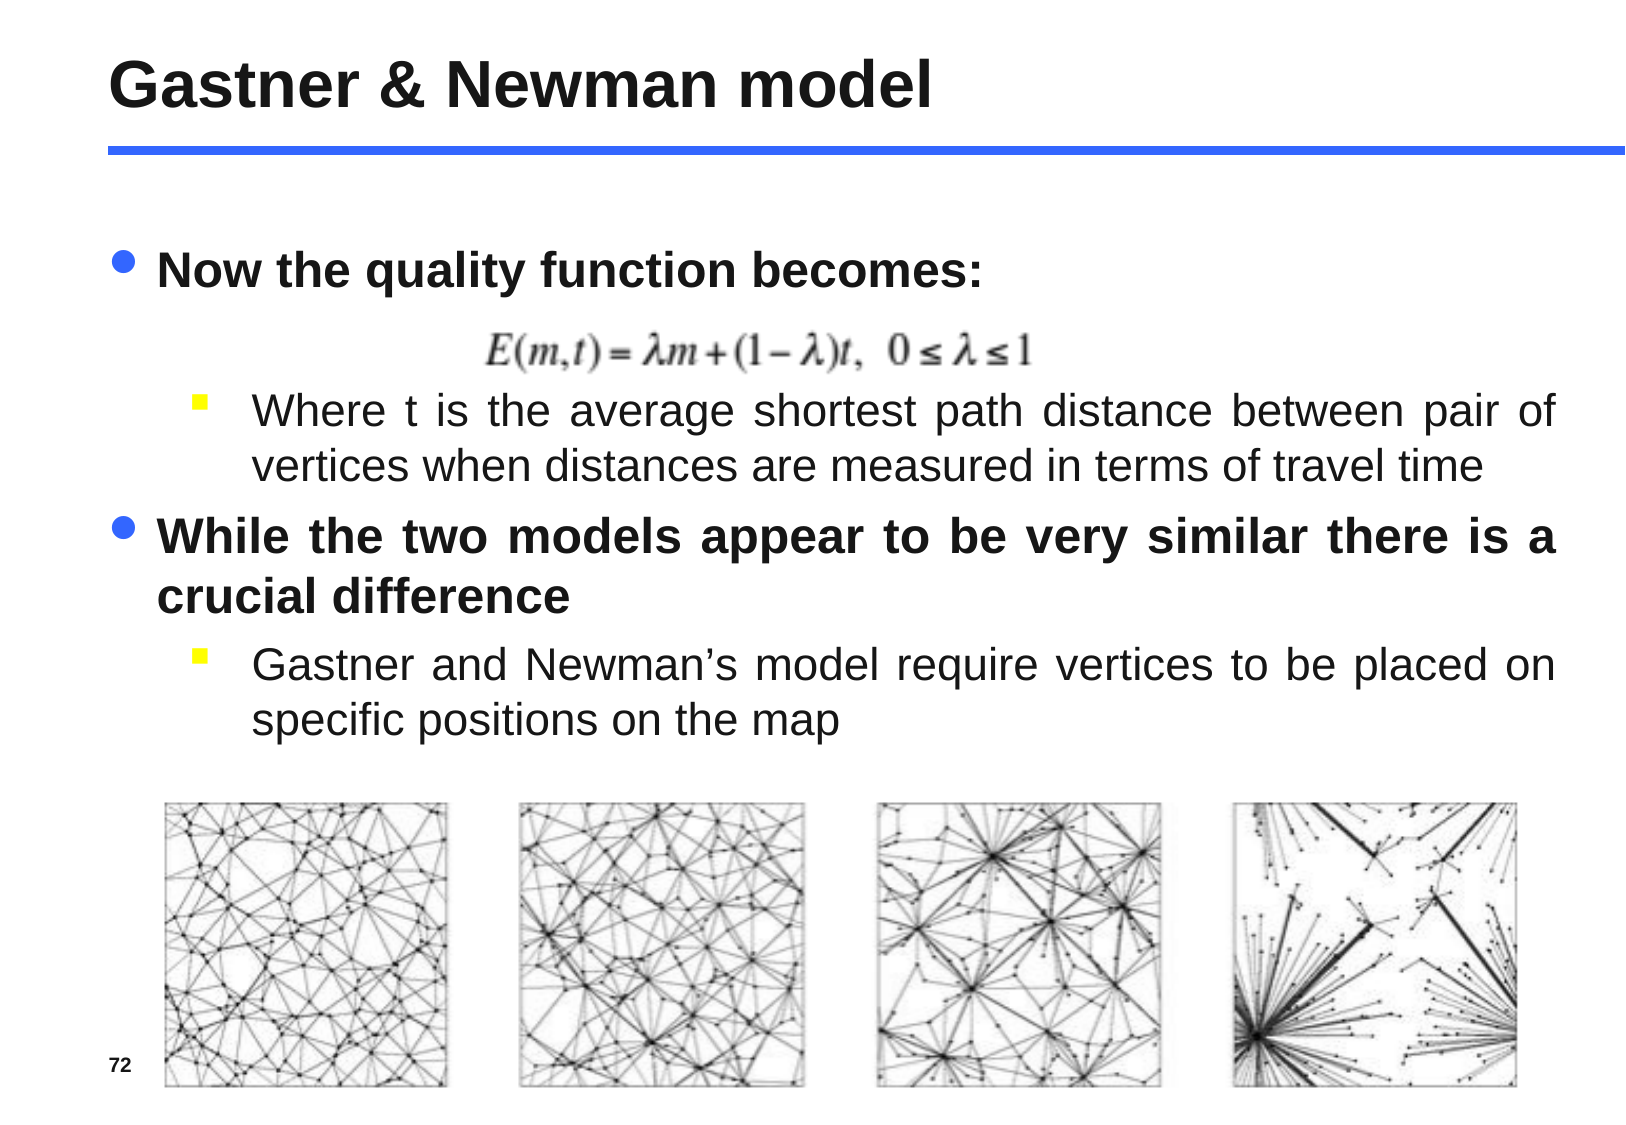

# Gastner & Newman model
Now the quality function becomes:
Where t is the average shortest path distance between pair of vertices when distances are measured in terms of travel time
While the two models appear to be very similar there is a crucial difference
Gastner and Newman’s model require vertices to be placed on specific positions on the map